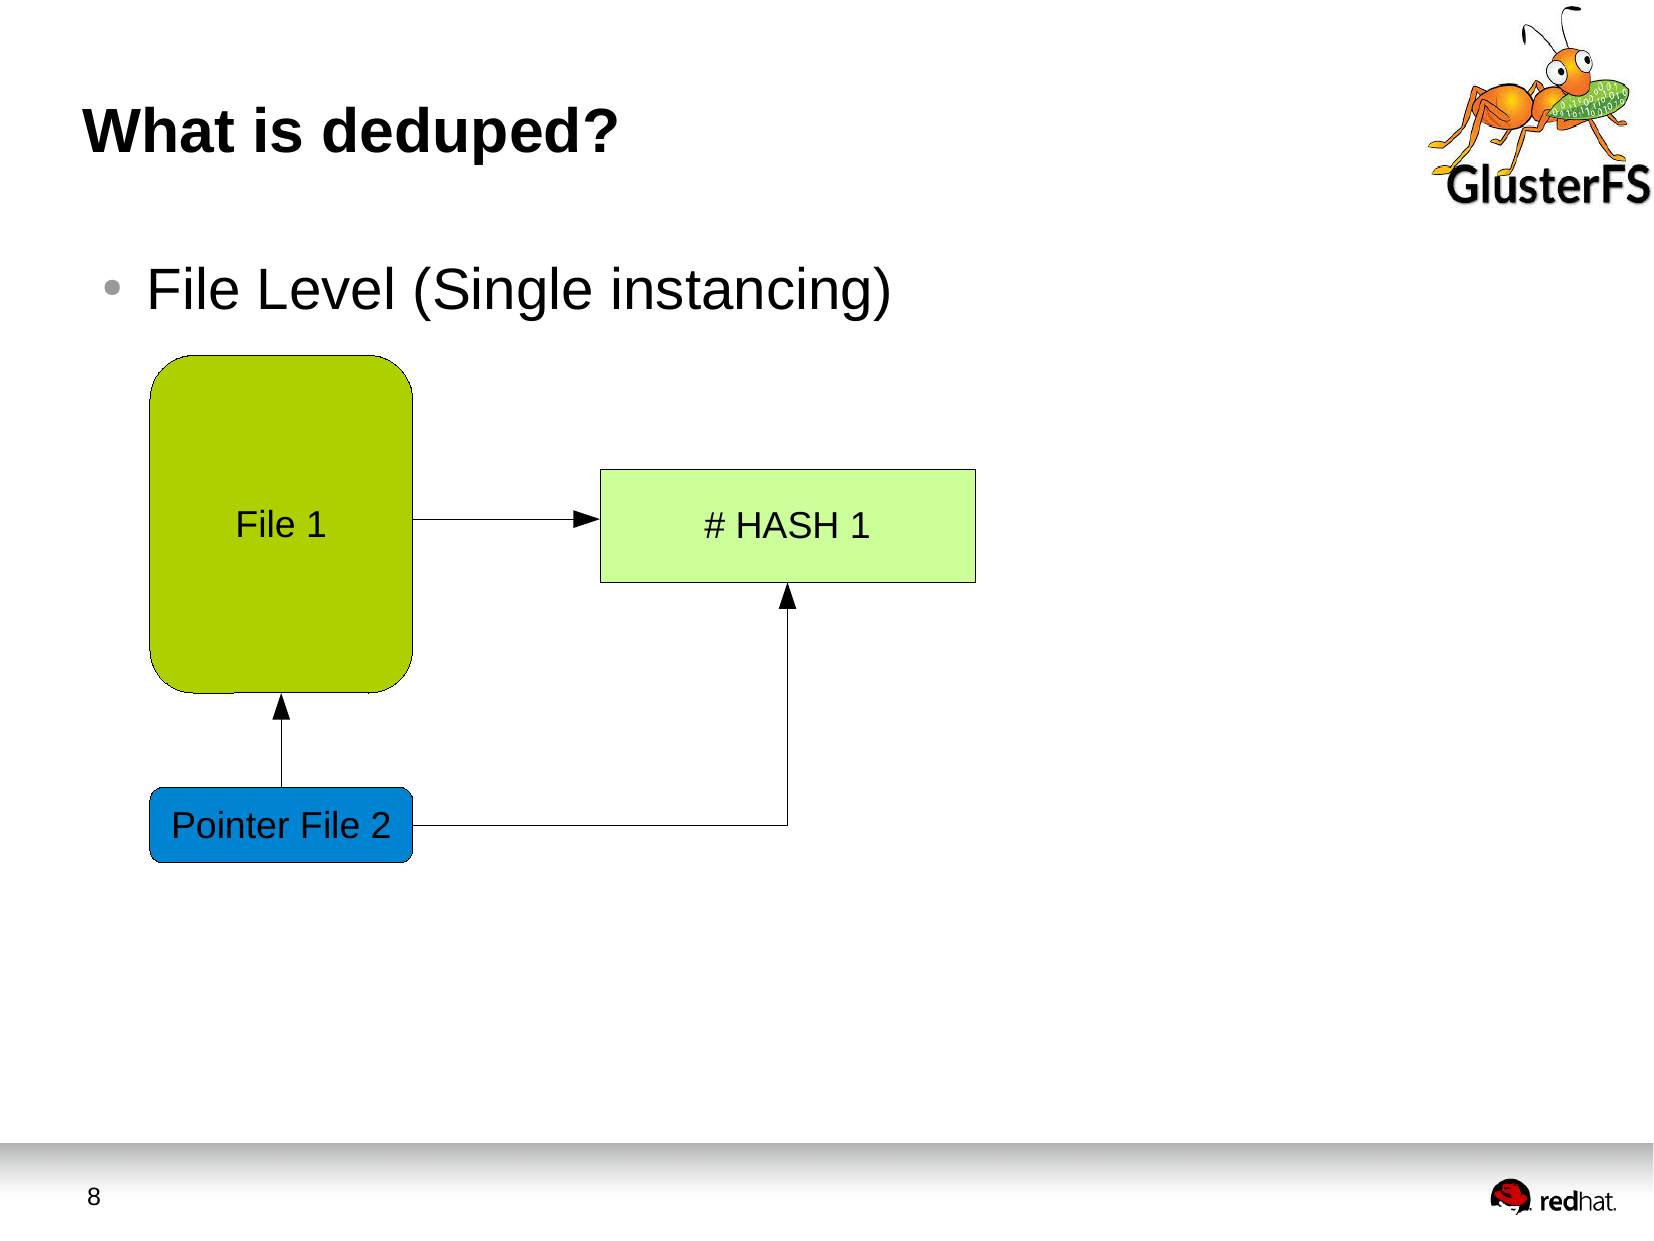

# What is deduped?
File Level (Single instancing)
File 1
# HASH 1
Pointer File 2